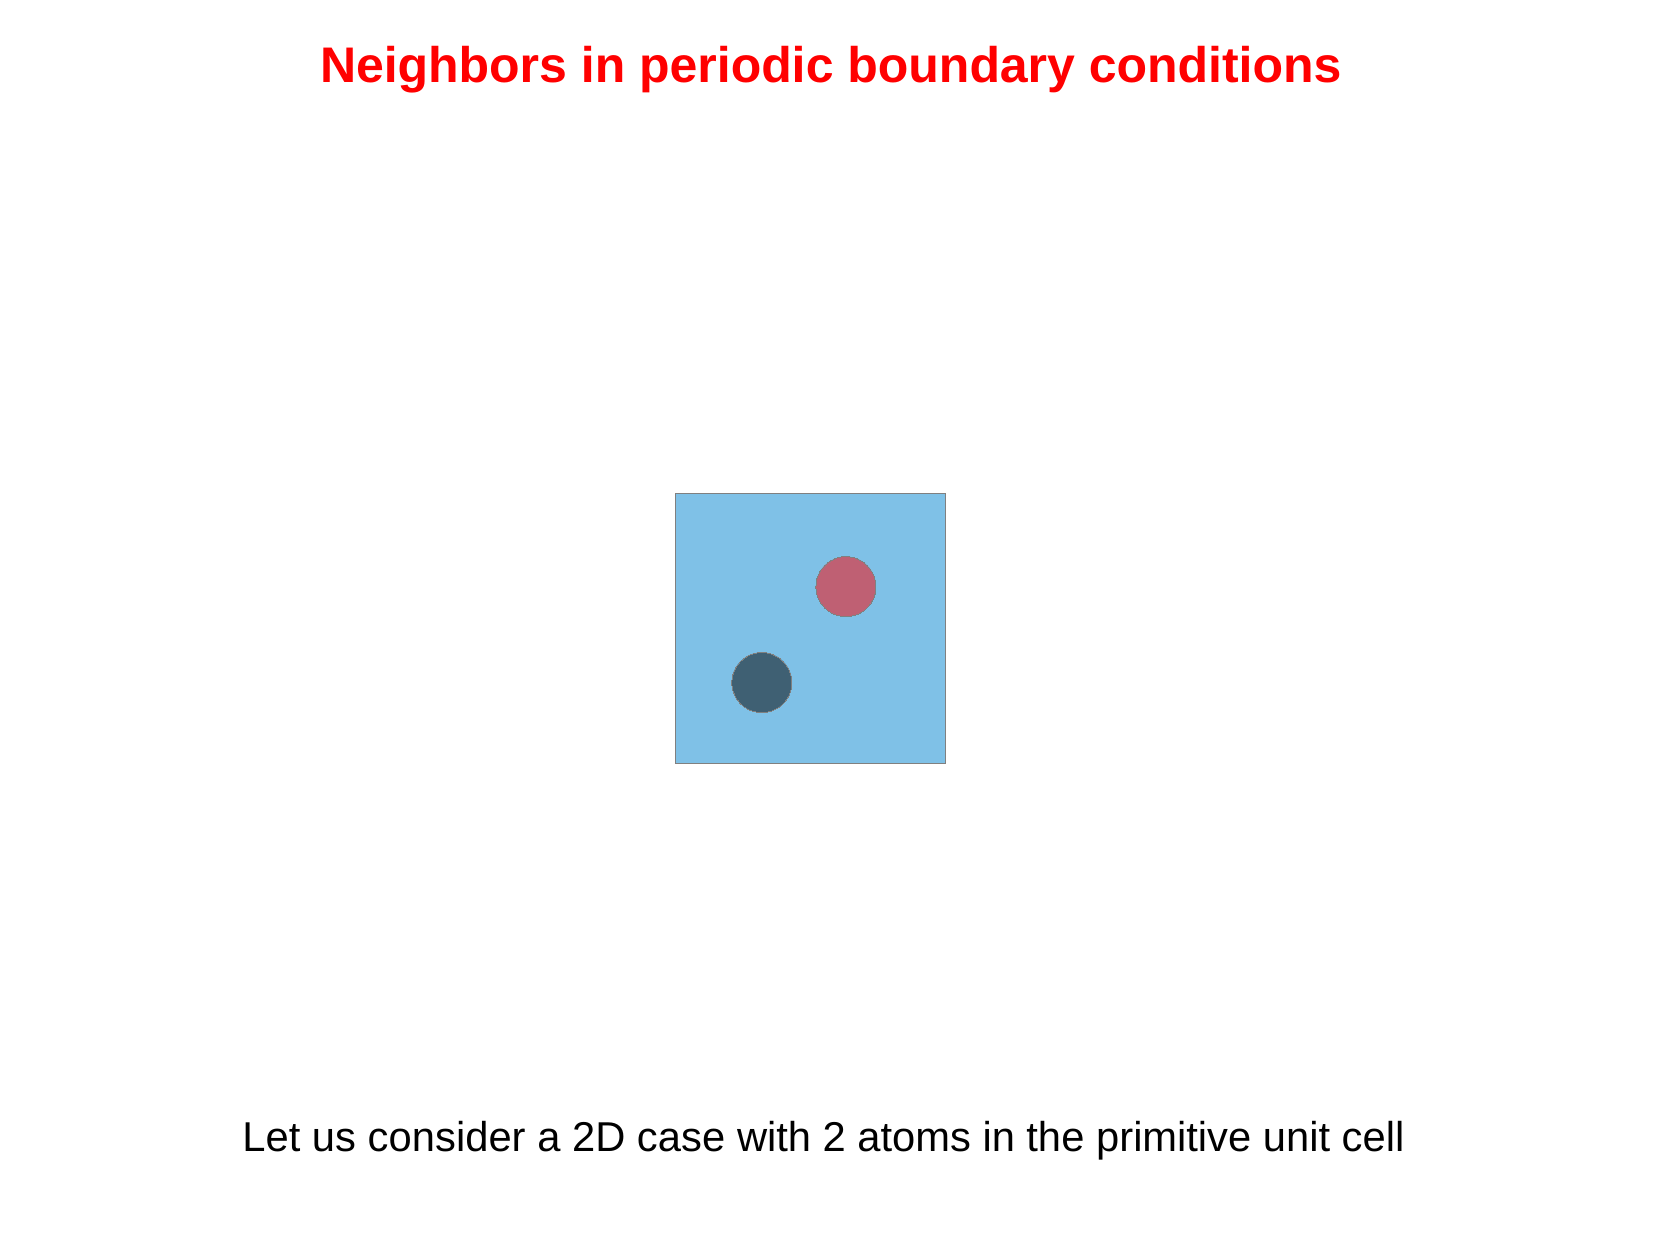

# Neighbors in periodic boundary conditions
Let us consider a 2D case with 2 atoms in the primitive unit cell